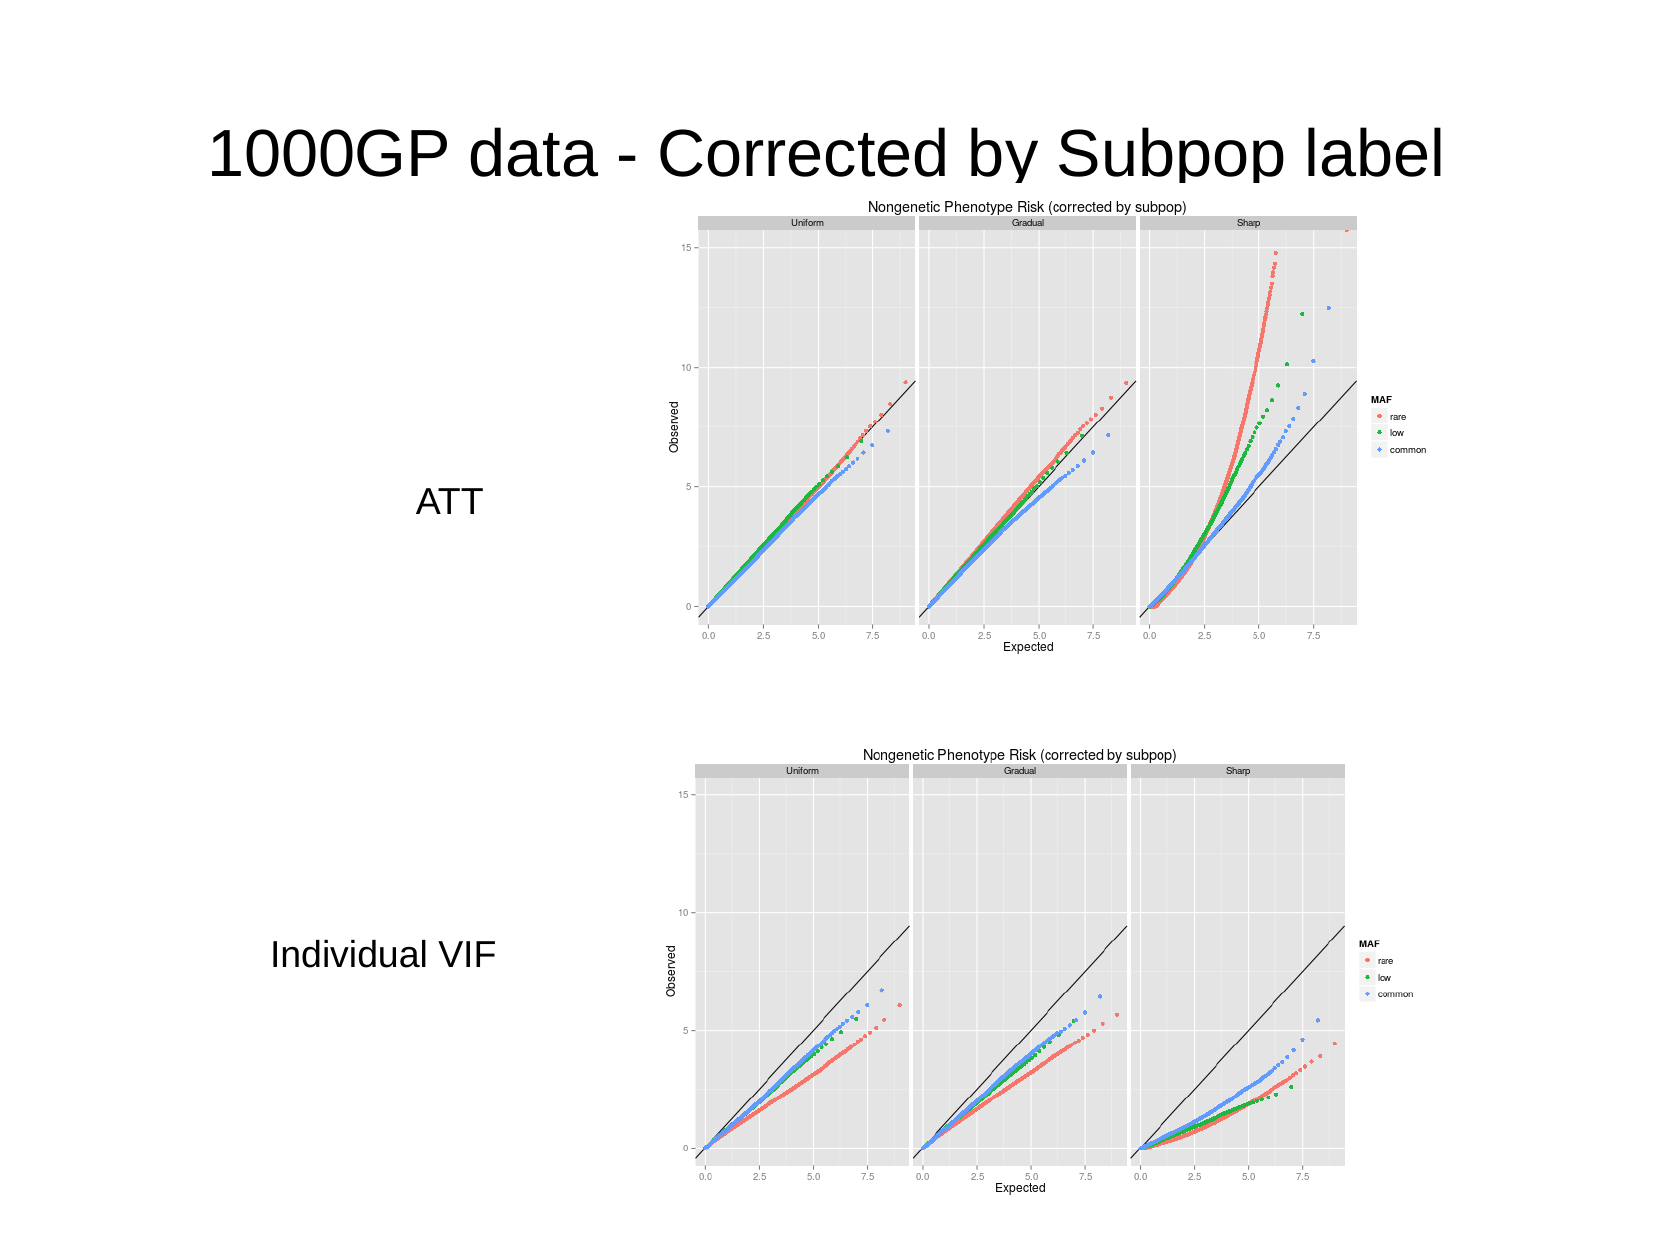

# 1000GP data - Corrected by Subpop label
ATT
Individual VIF